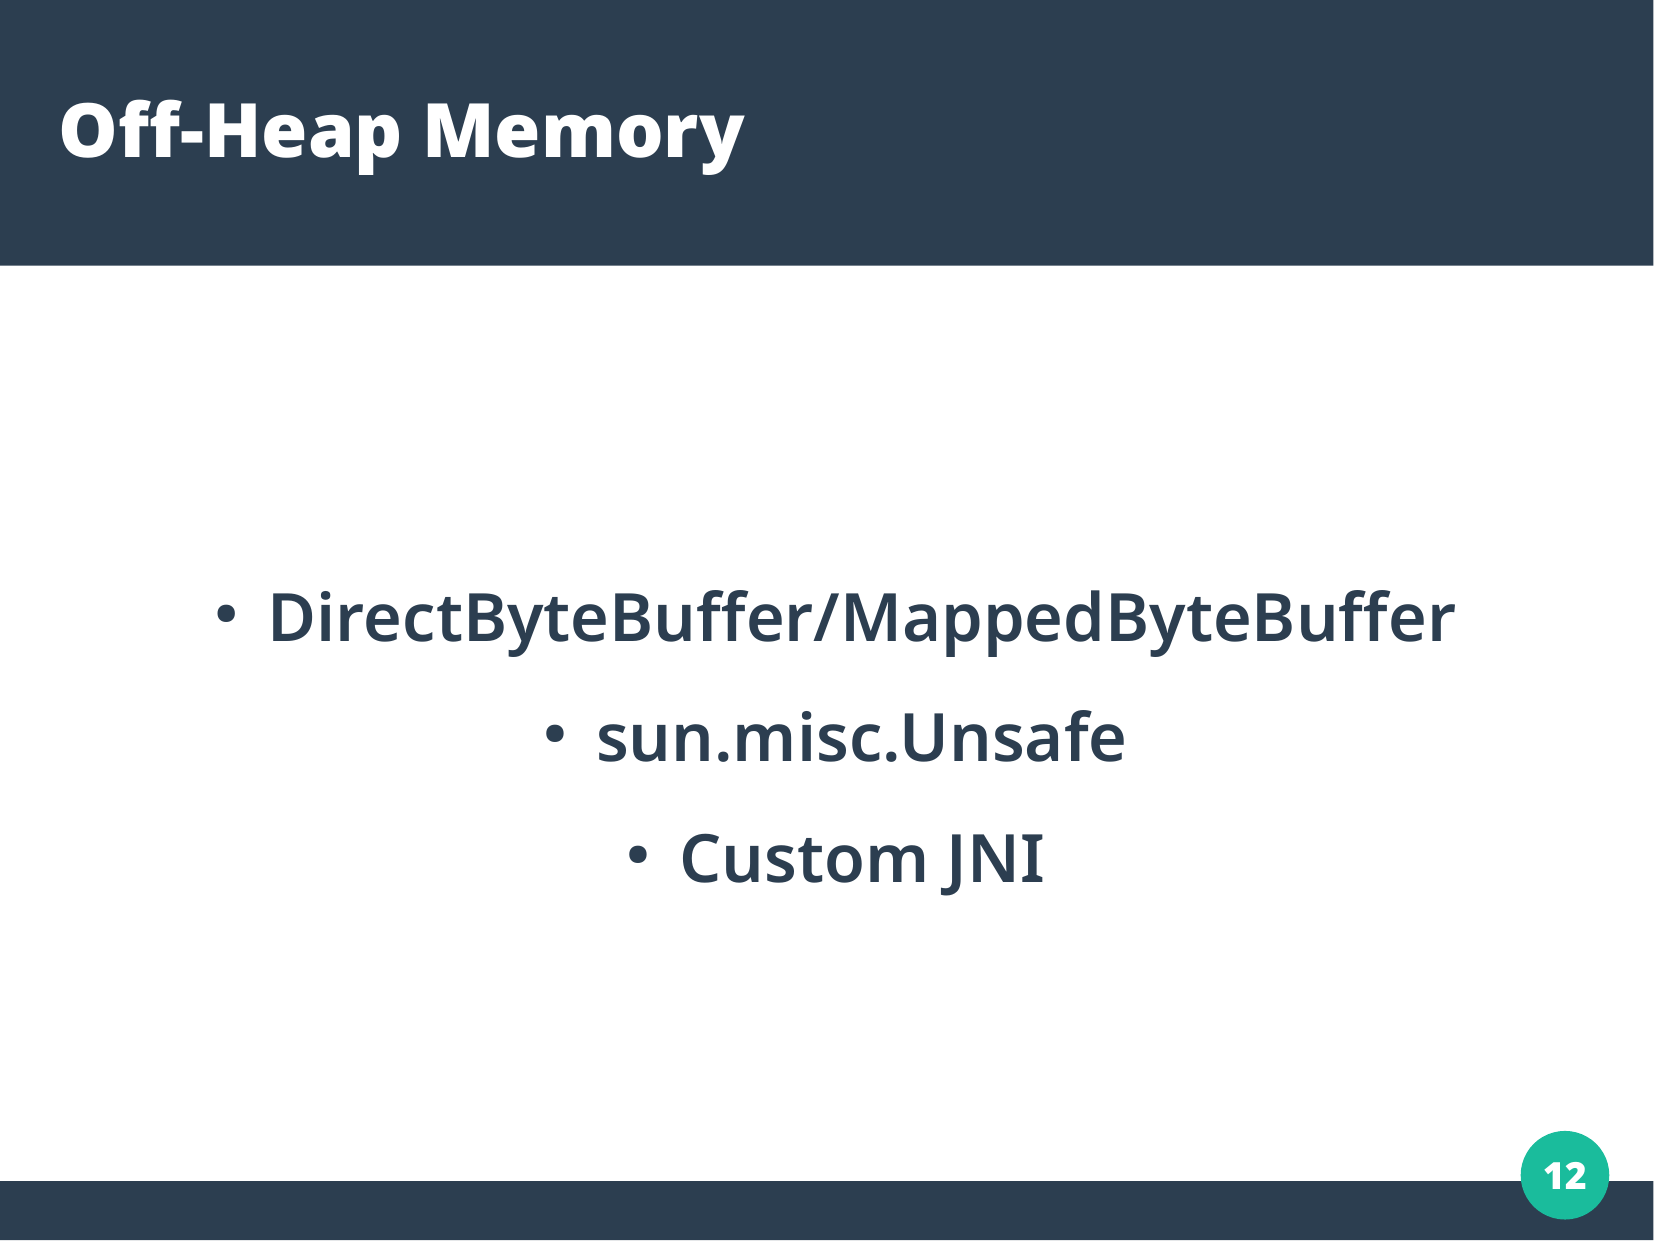

# Off-Heap Memory
DirectByteBuffer/MappedByteBuffer
sun.misc.Unsafe
Custom JNI
12